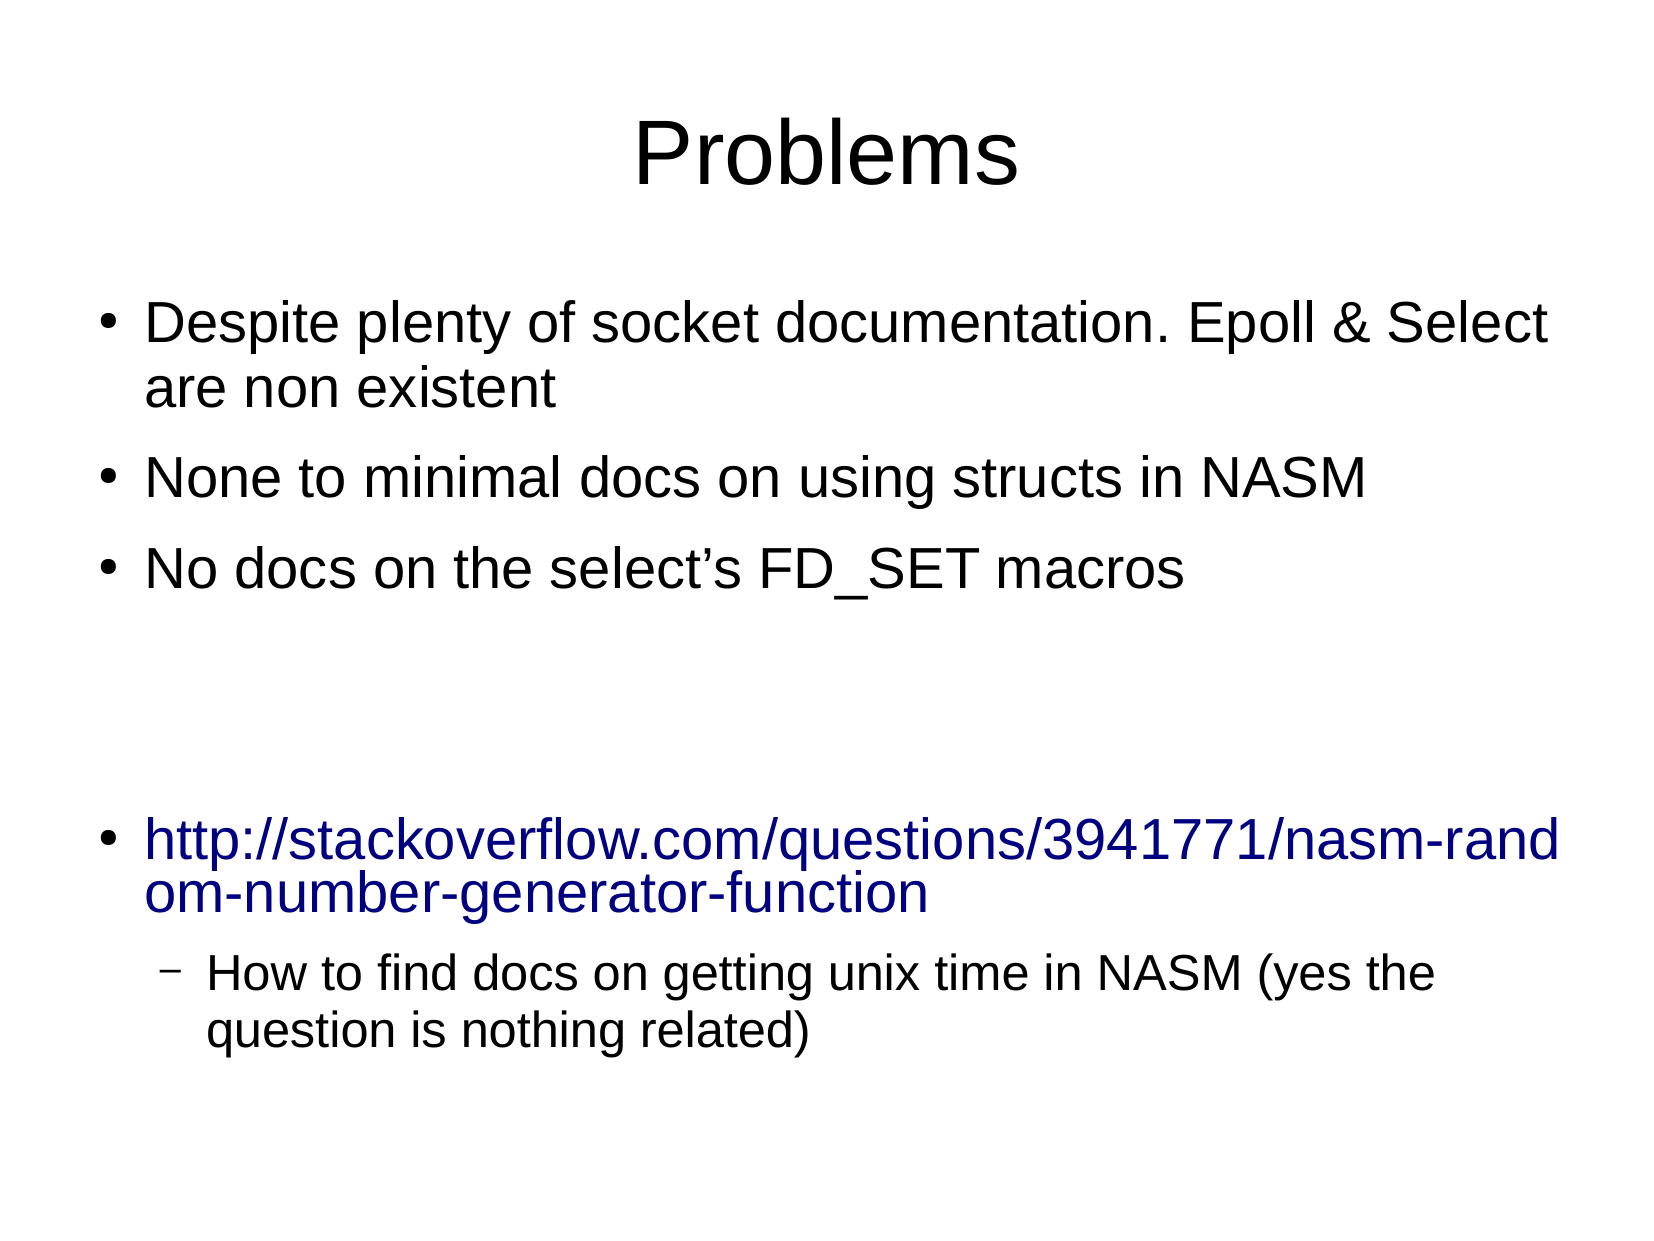

# Problems
Despite plenty of socket documentation. Epoll & Select are non existent
None to minimal docs on using structs in NASM
No docs on the select’s FD_SET macros
http://stackoverflow.com/questions/3941771/nasm-random-number-generator-function
How to find docs on getting unix time in NASM (yes the question is nothing related)